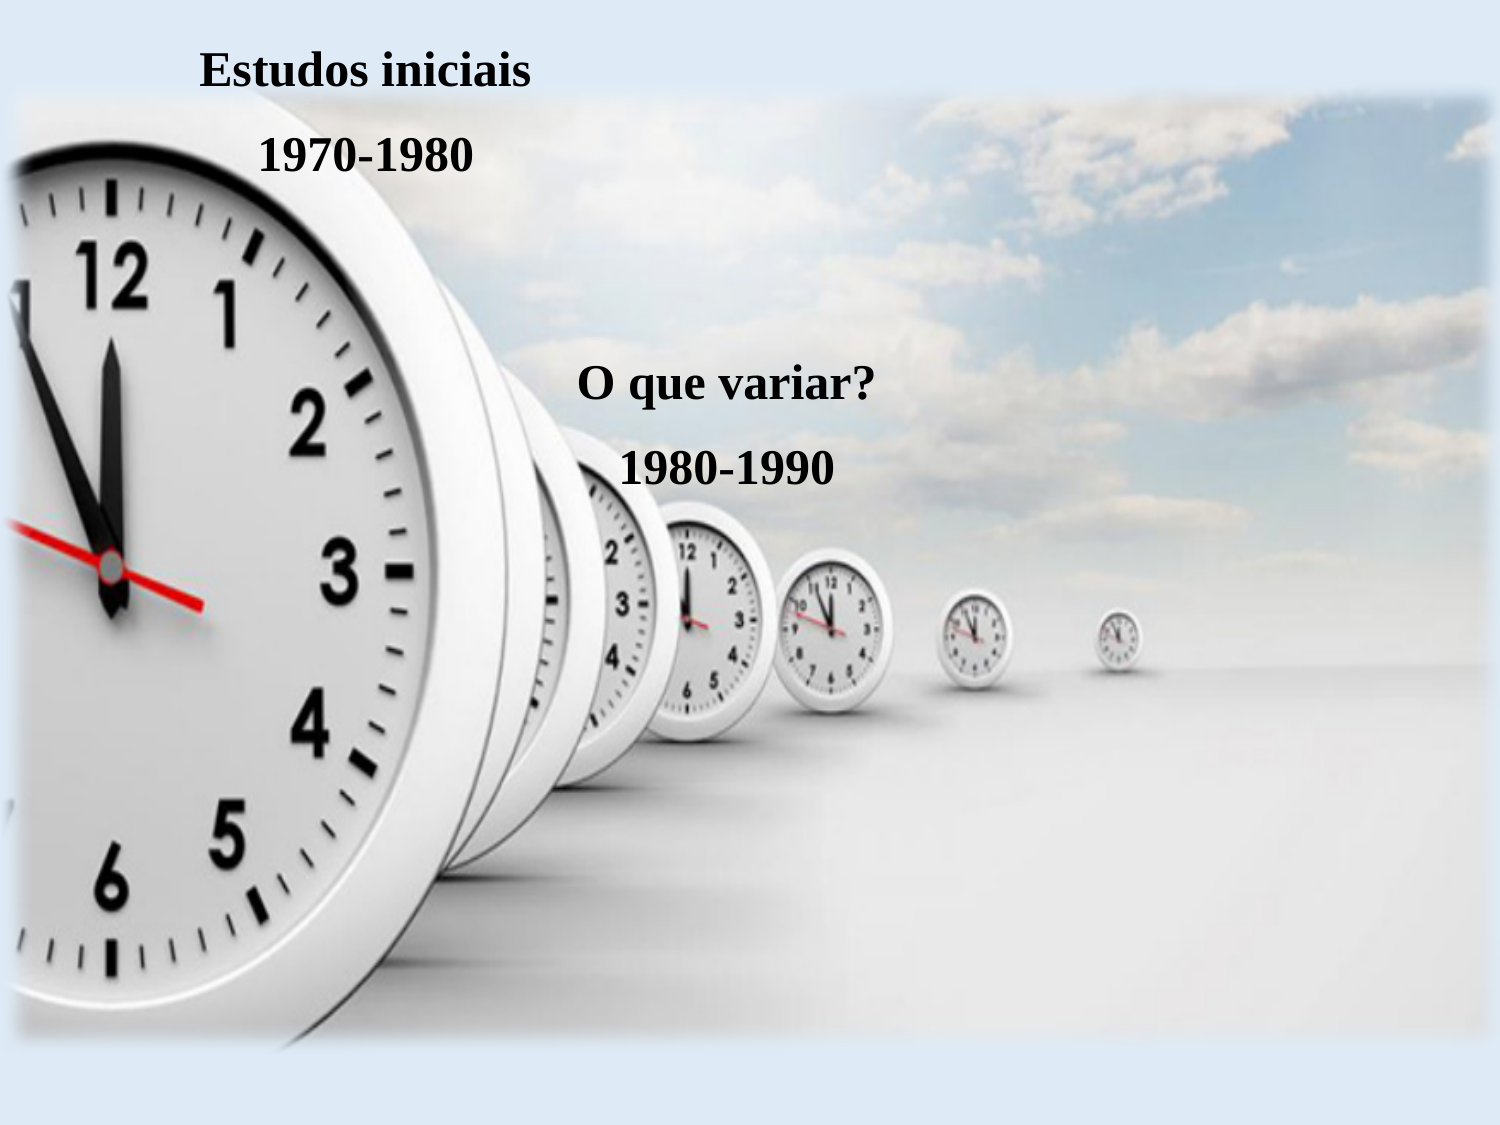

Estudos iniciais
1970-1980
O que variar?
1980-1990